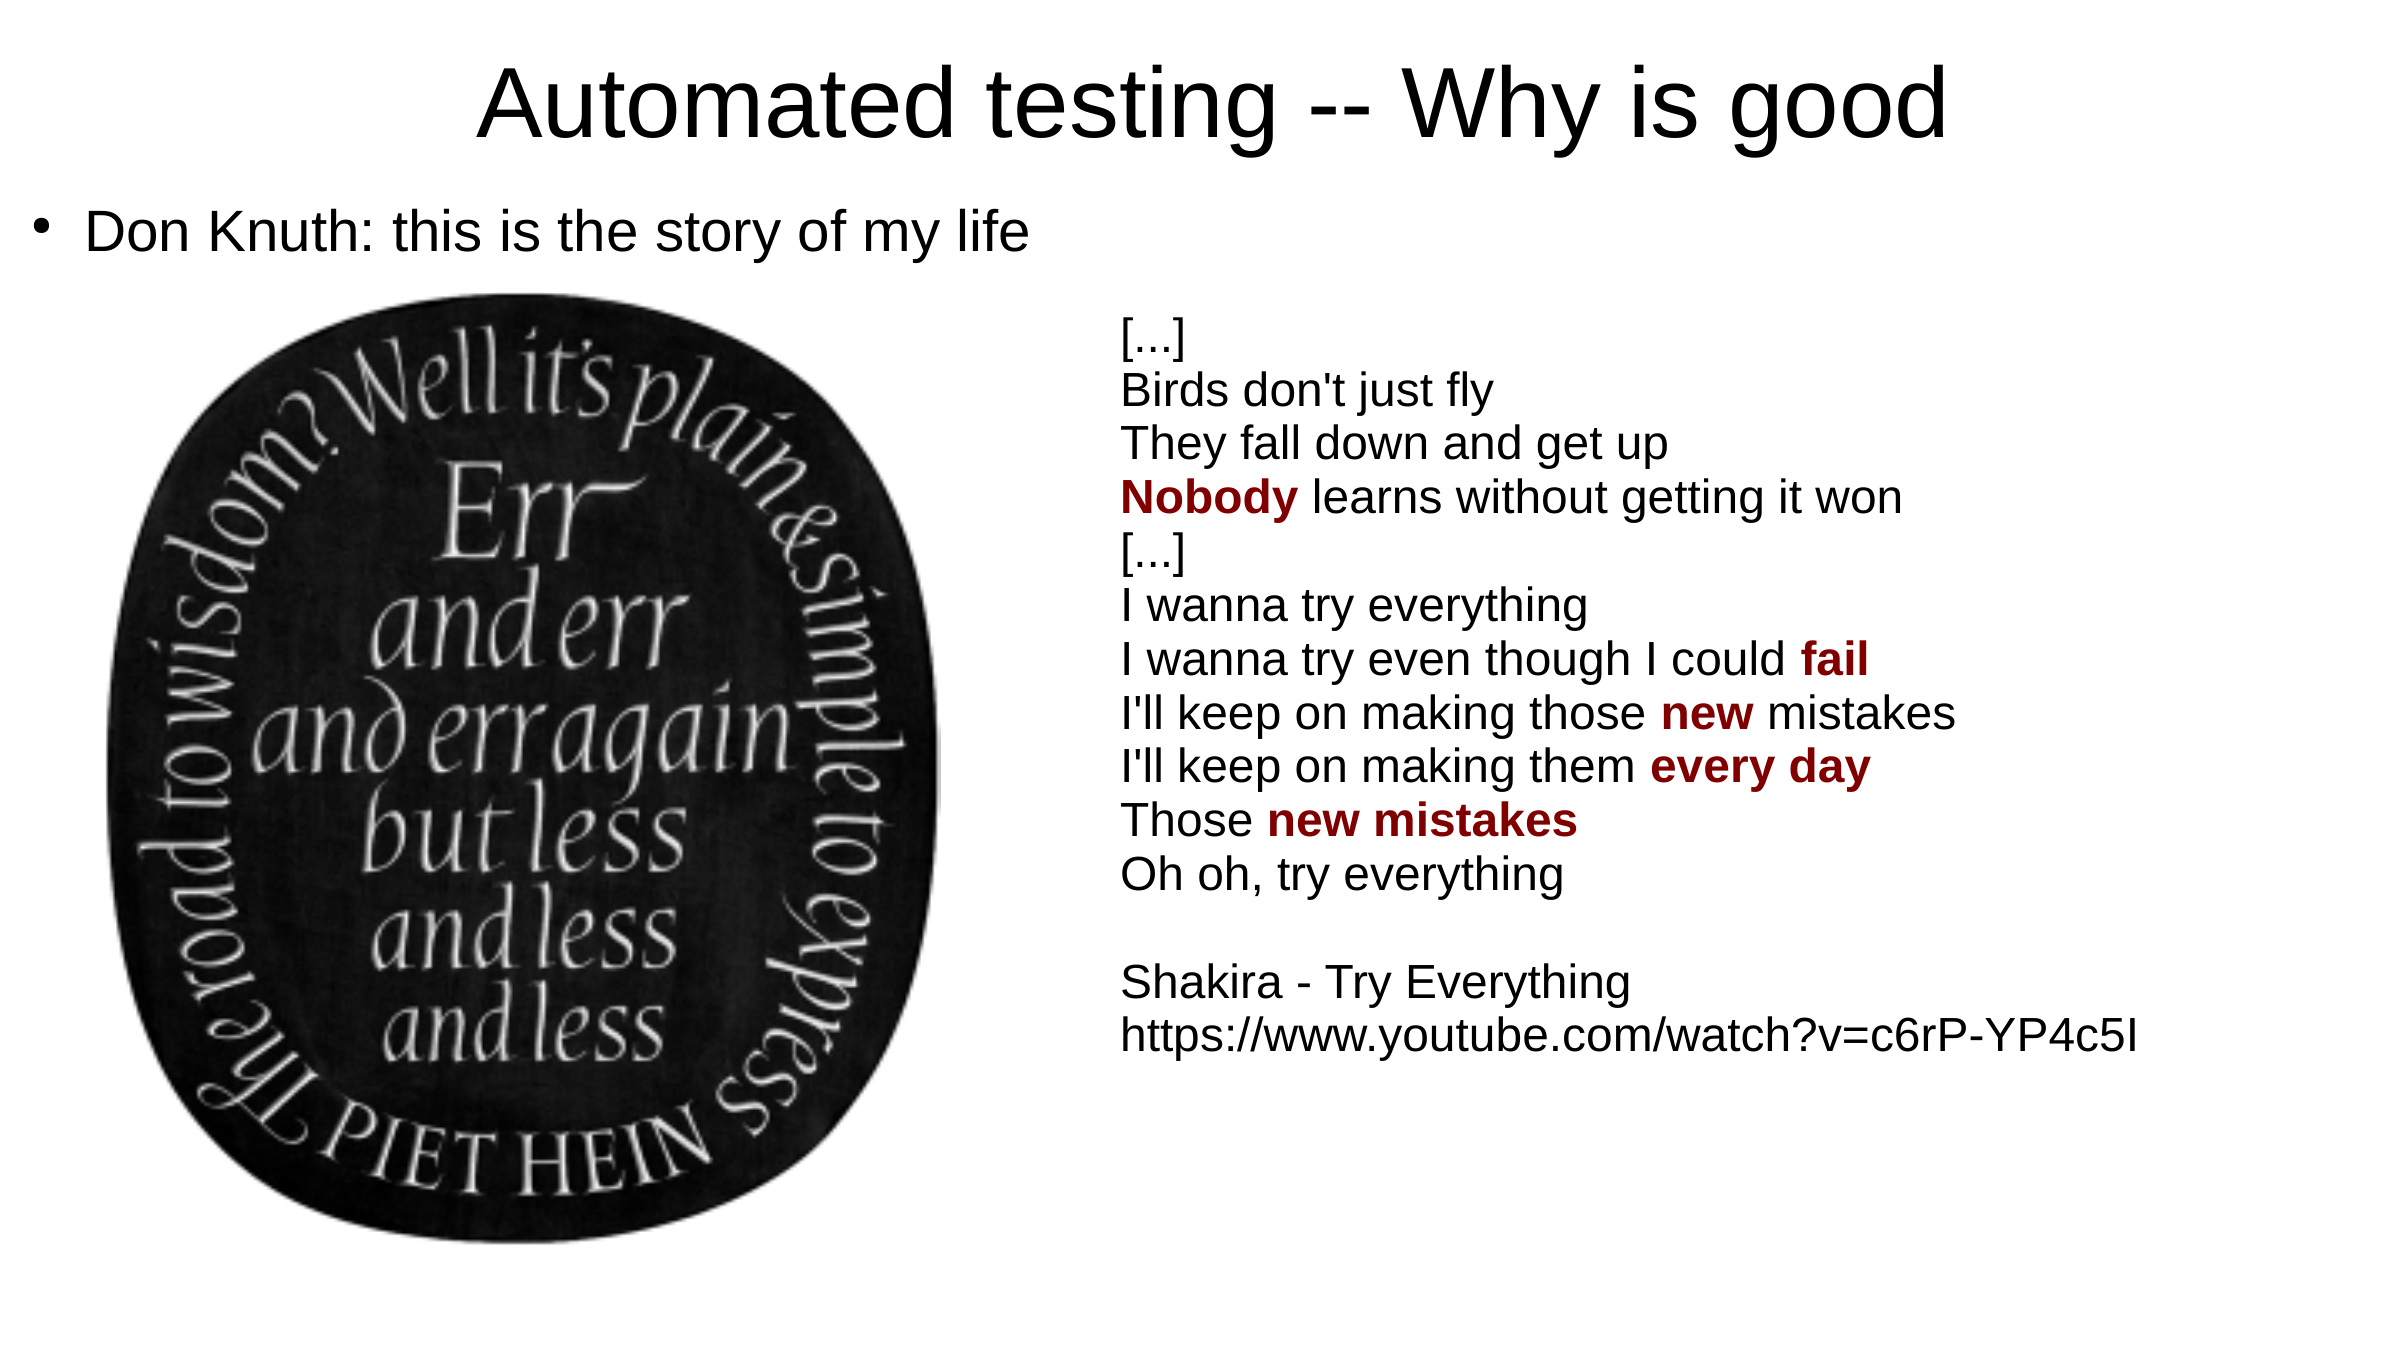

Automated testing -- Why is good
# Don Knuth: this is the story of my life
[...]
Birds don't just fly
They fall down and get up
Nobody learns without getting it won
[...]
I wanna try everything
I wanna try even though I could fail
I'll keep on making those new mistakes
I'll keep on making them every day
Those new mistakes
Oh oh, try everything
Shakira - Try Everything
https://www.youtube.com/watch?v=c6rP-YP4c5I